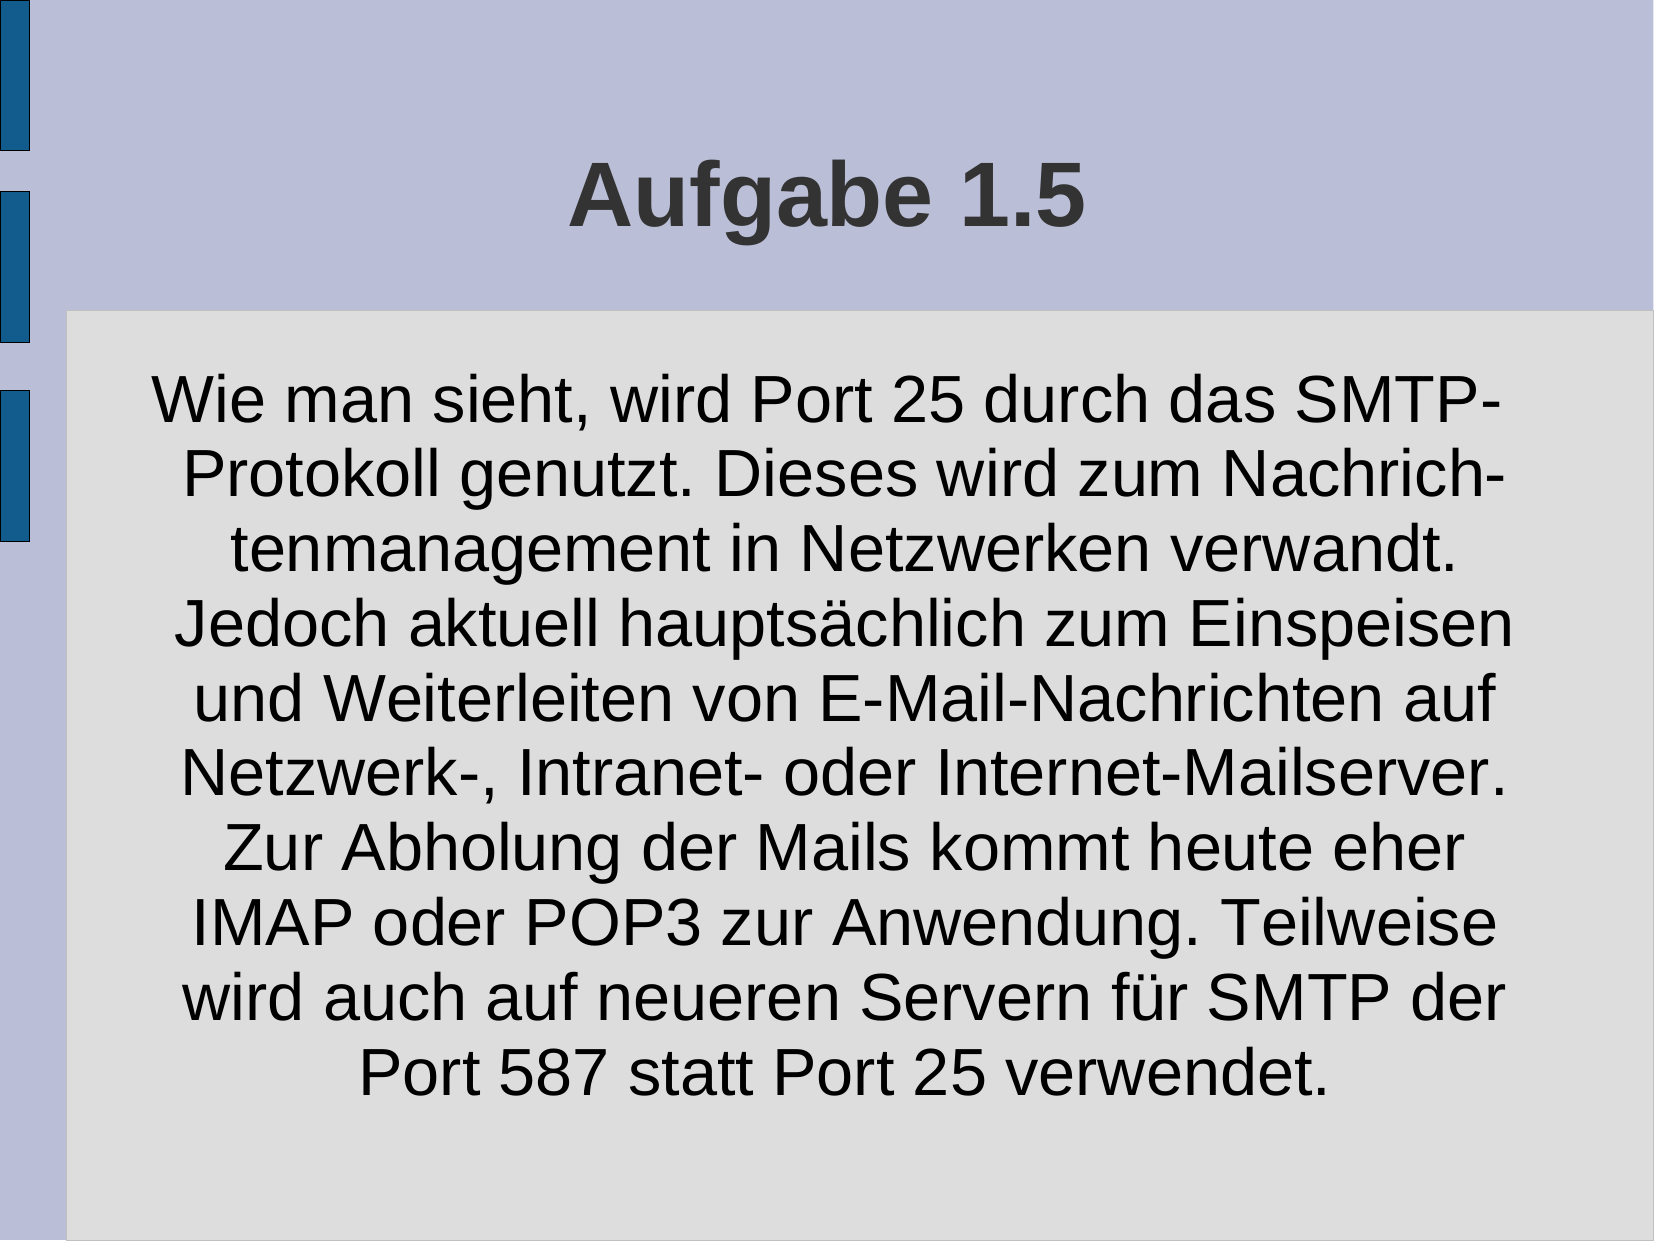

# Aufgabe 1.5
Wie man sieht, wird Port 25 durch das SMTP-Protokoll genutzt. Dieses wird zum Nachrich-tenmanagement in Netzwerken verwandt. Jedoch aktuell hauptsächlich zum Einspeisen und Weiterleiten von E-Mail-Nachrichten auf Netzwerk-, Intranet- oder Internet-Mailserver. Zur Abholung der Mails kommt heute eher IMAP oder POP3 zur Anwendung. Teilweise wird auch auf neueren Servern für SMTP der Port 587 statt Port 25 verwendet.